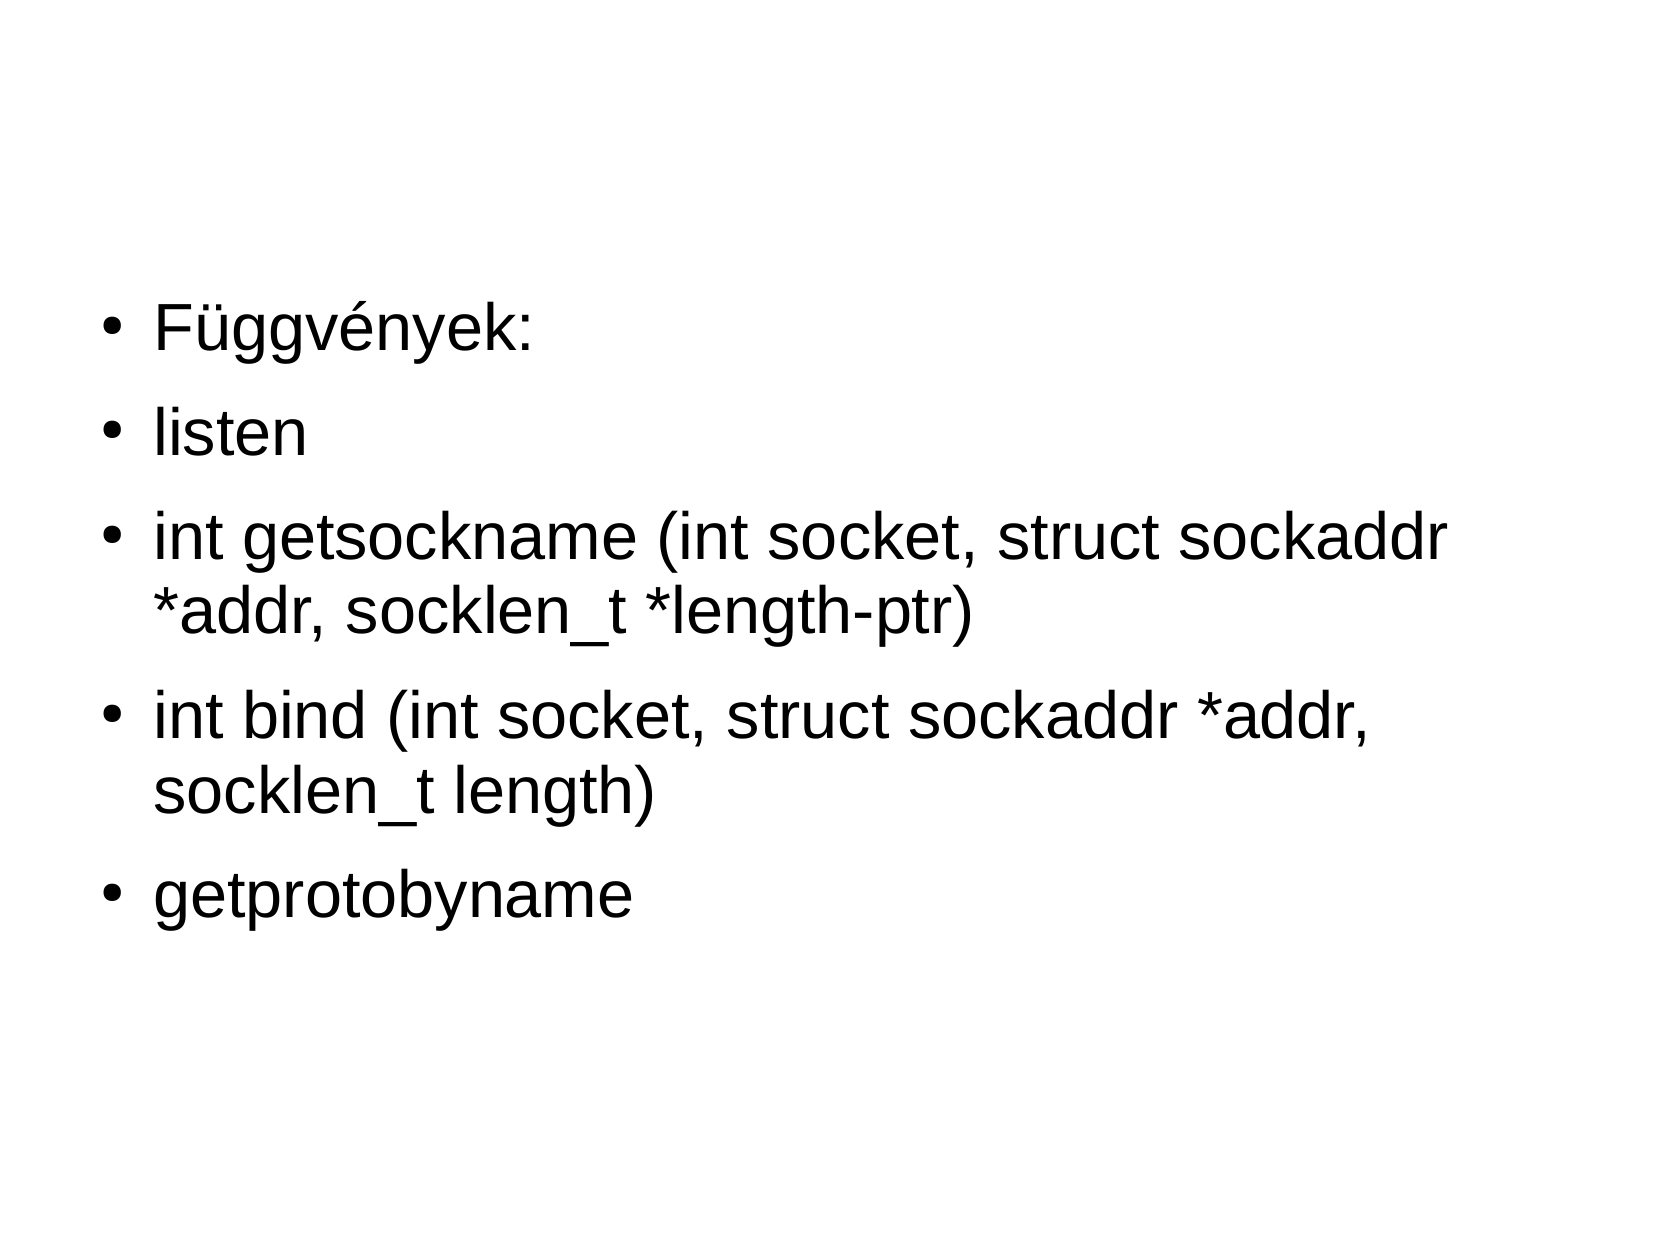

#
Függvények:
listen
int getsockname (int socket, struct sockaddr *addr, socklen_t *length-ptr)
int bind (int socket, struct sockaddr *addr, socklen_t length)
getprotobyname